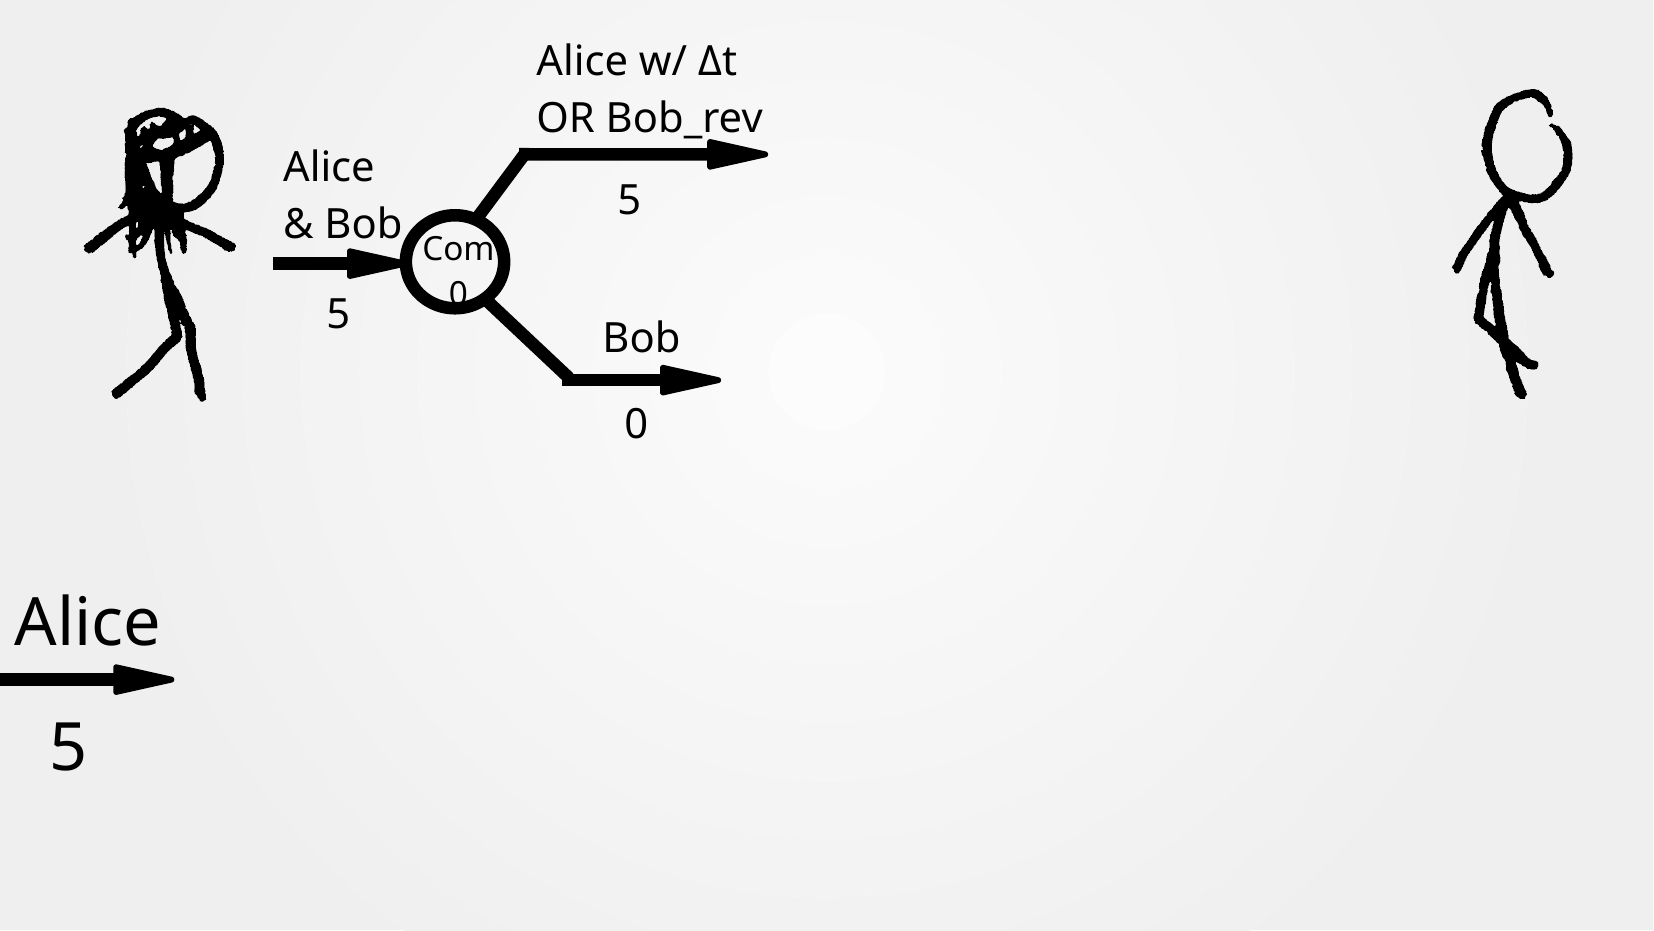

Alice w/ Δt OR Bob_rev
Alice
& Bob
5
Com
 0
5
Bob
0
Alice
5